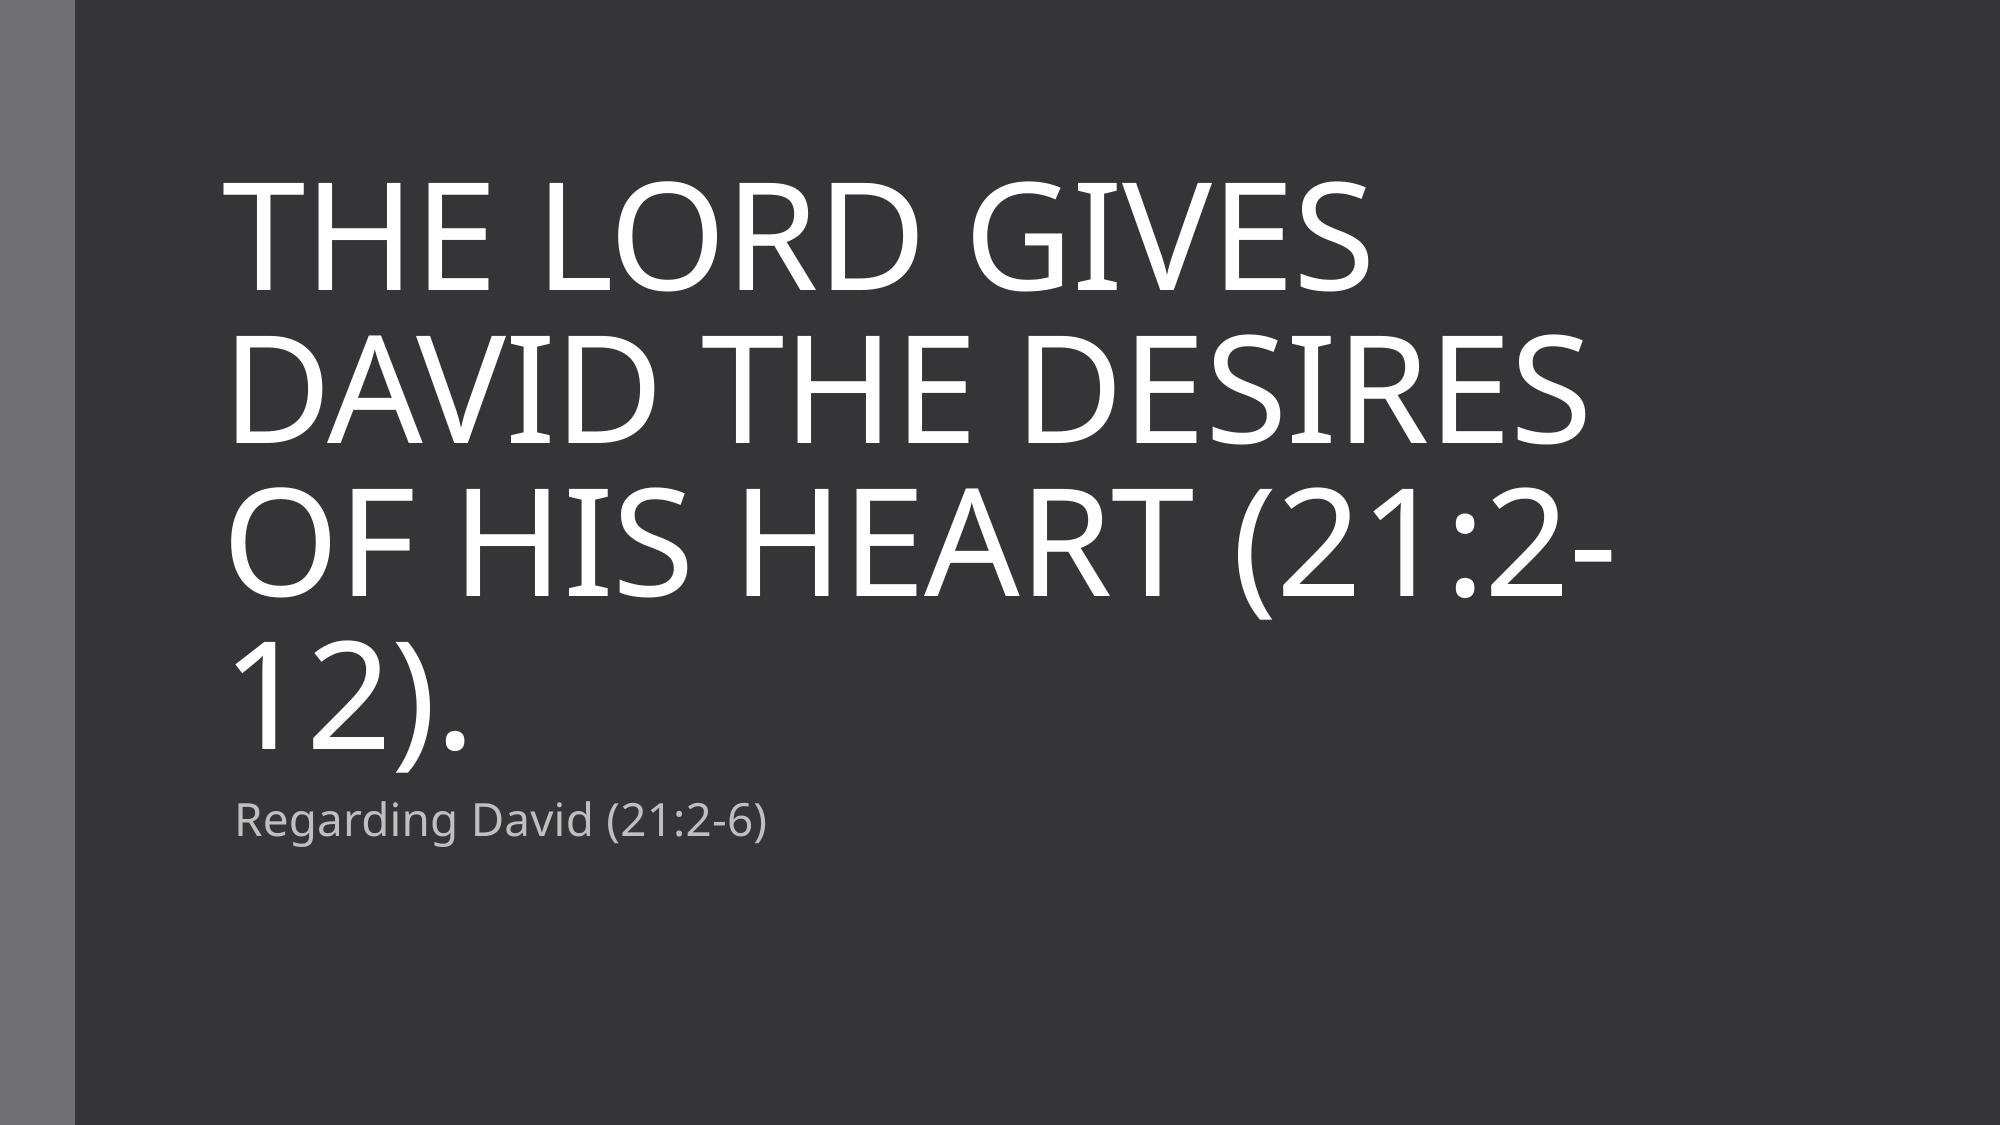

# THE LORD GIVES DAVID THE DESIRES OF HIS HEART (21:2-12).
 Regarding David (21:2-6)